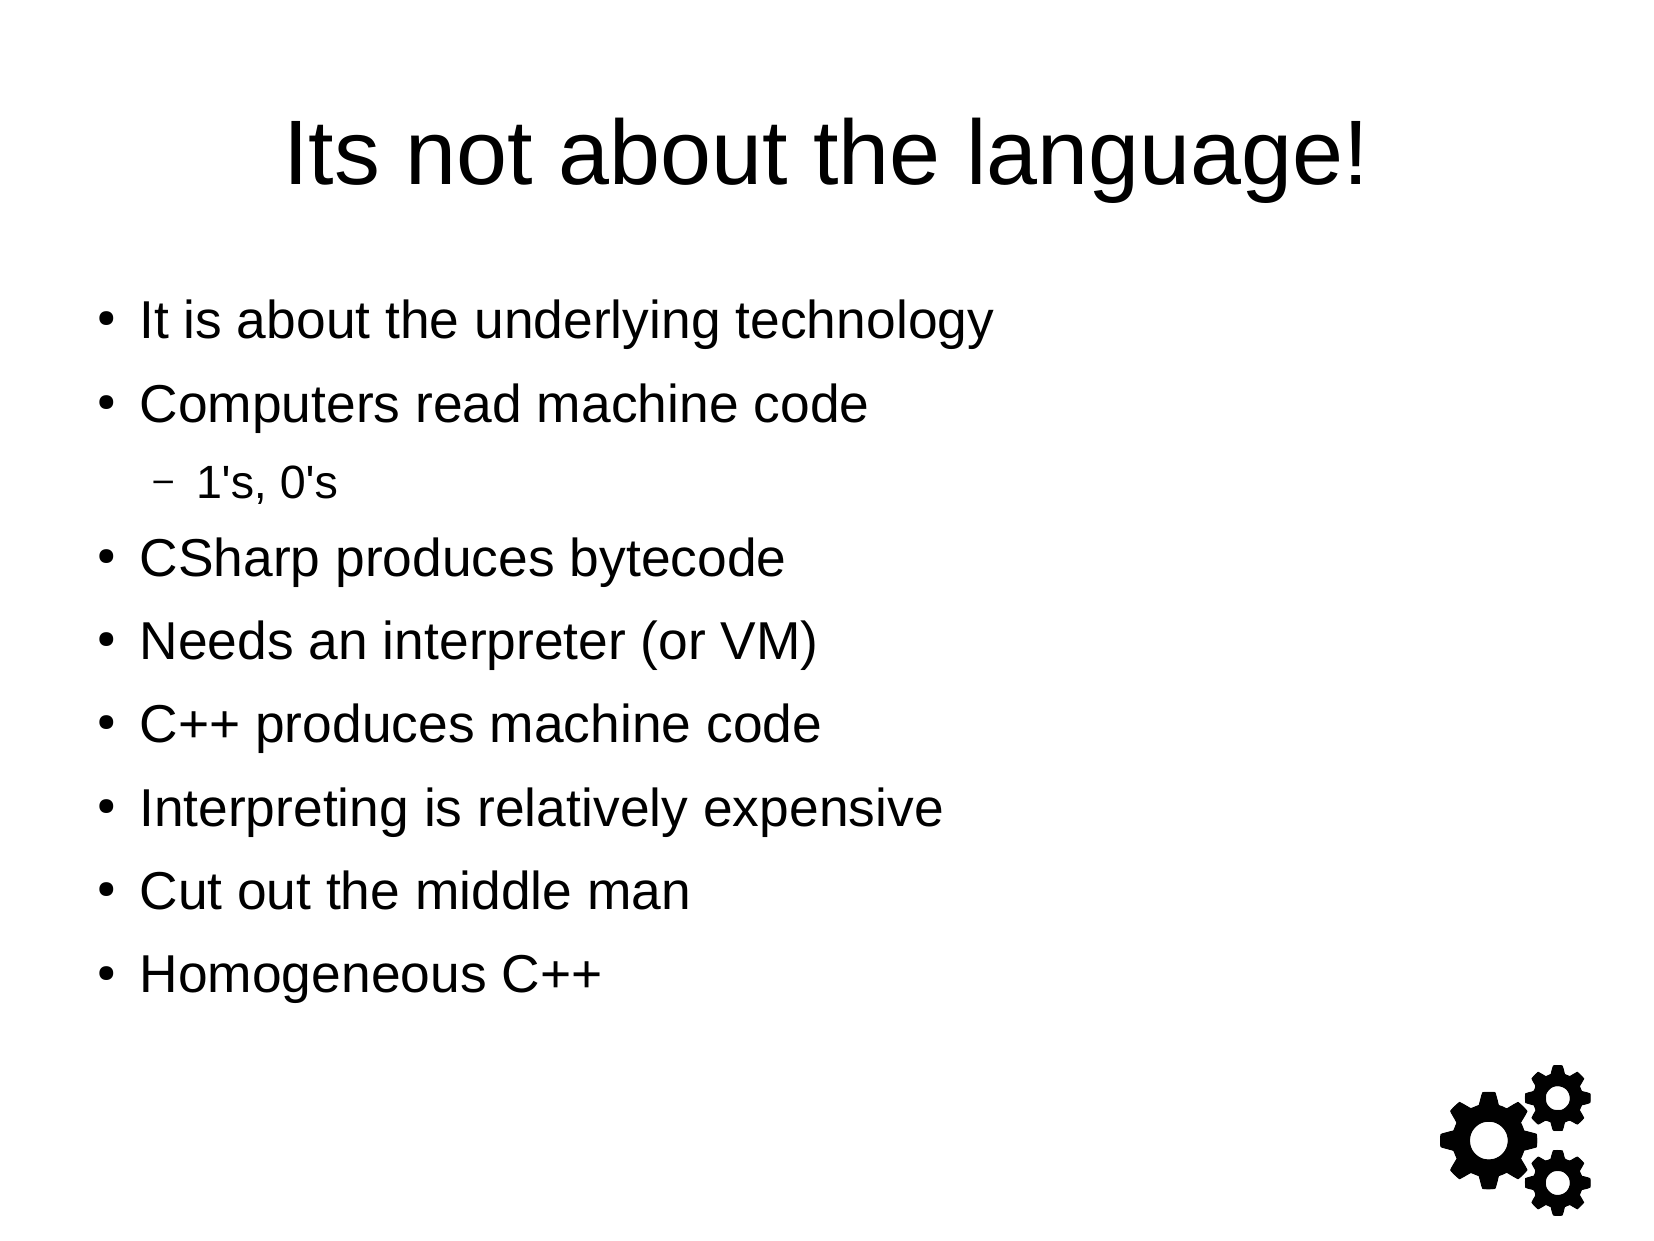

# Its not about the language!
It is about the underlying technology
Computers read machine code
1's, 0's
CSharp produces bytecode
Needs an interpreter (or VM)
C++ produces machine code
Interpreting is relatively expensive
Cut out the middle man
Homogeneous C++